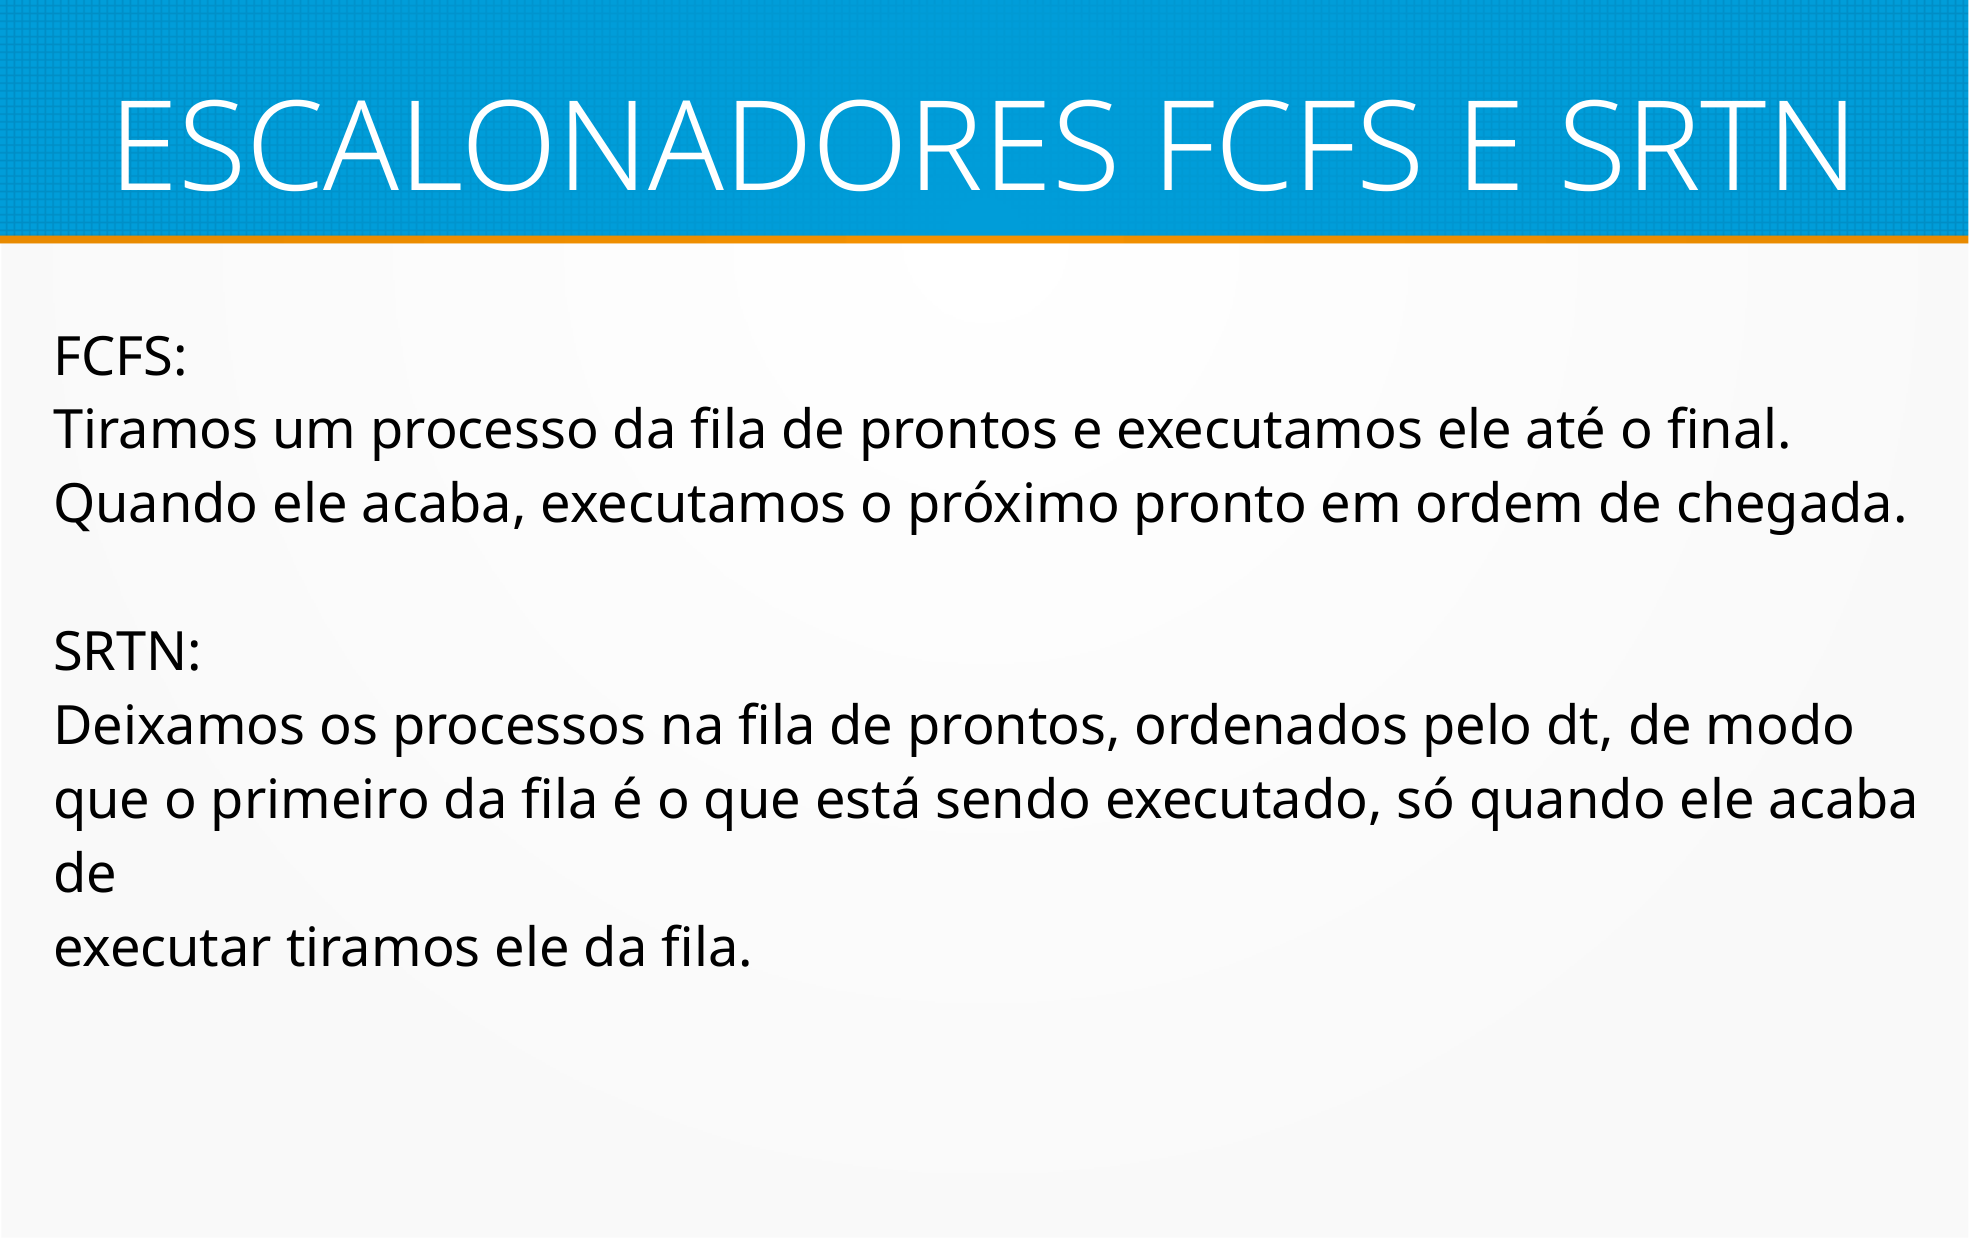

# ESCALONADORES FCFS E SRTN
FCFS:
Tiramos um processo da fila de prontos e executamos ele até o final.
Quando ele acaba, executamos o próximo pronto em ordem de chegada.
SRTN:
Deixamos os processos na fila de prontos, ordenados pelo dt, de modo
que o primeiro da fila é o que está sendo executado, só quando ele acaba de
executar tiramos ele da fila.